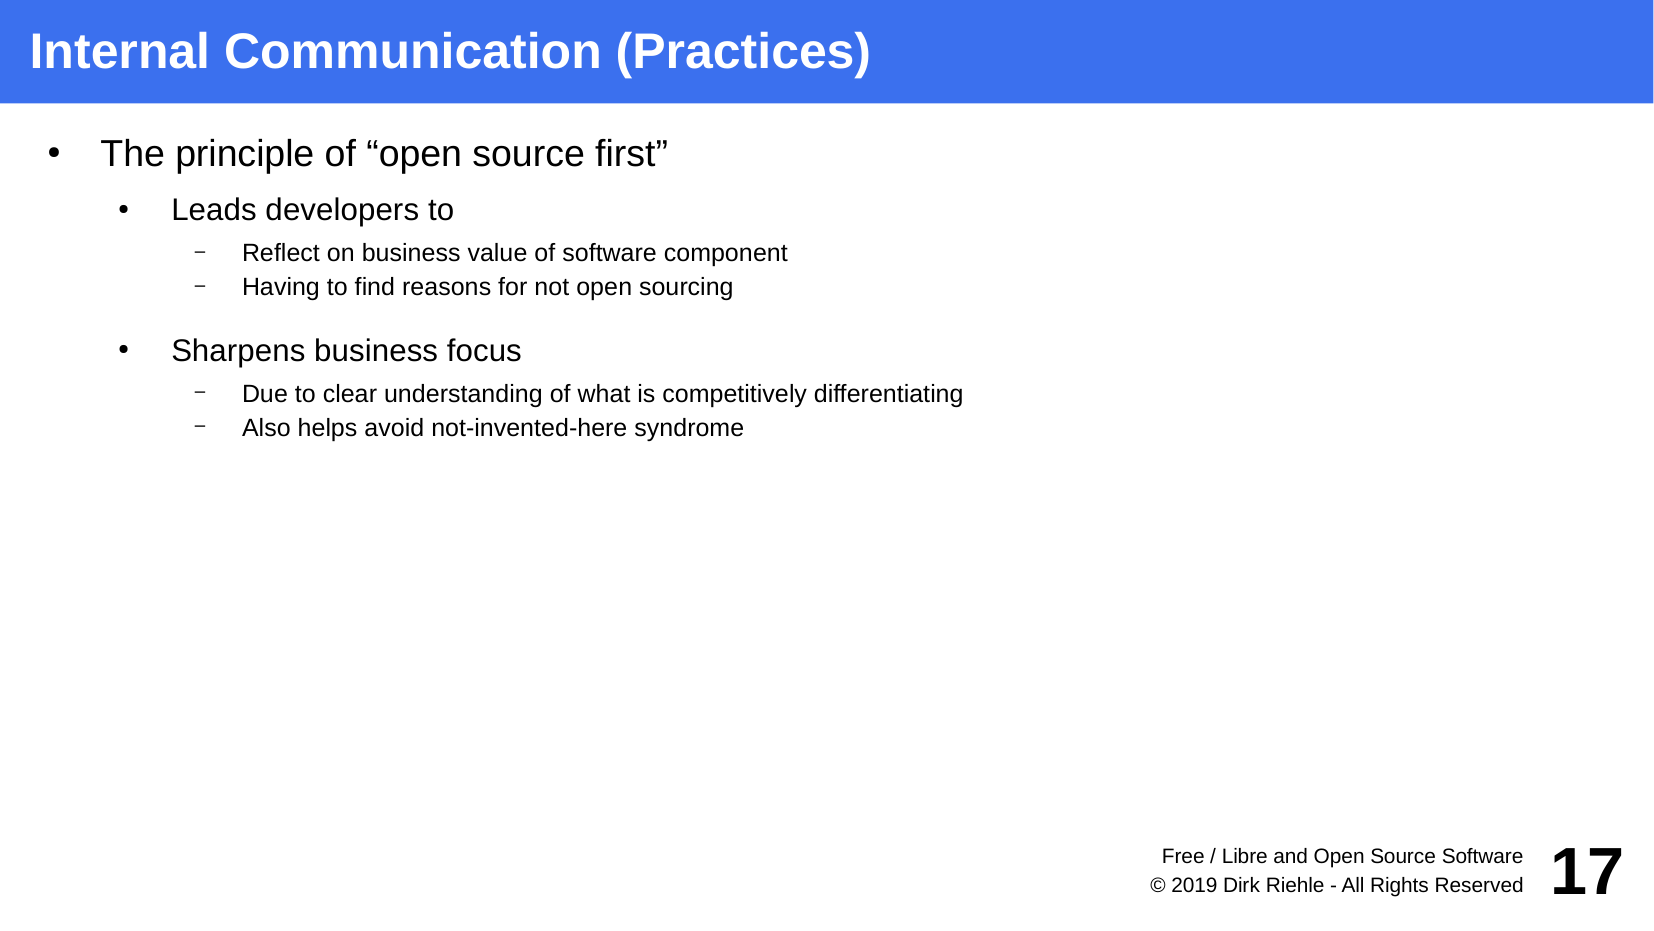

# Internal Communication (Practices)
The principle of “open source first”
Leads developers to
Reflect on business value of software component
Having to find reasons for not open sourcing
Sharpens business focus
Due to clear understanding of what is competitively differentiating
Also helps avoid not-invented-here syndrome
Free / Libre and Open Source Software
17
© 2019 Dirk Riehle - All Rights Reserved